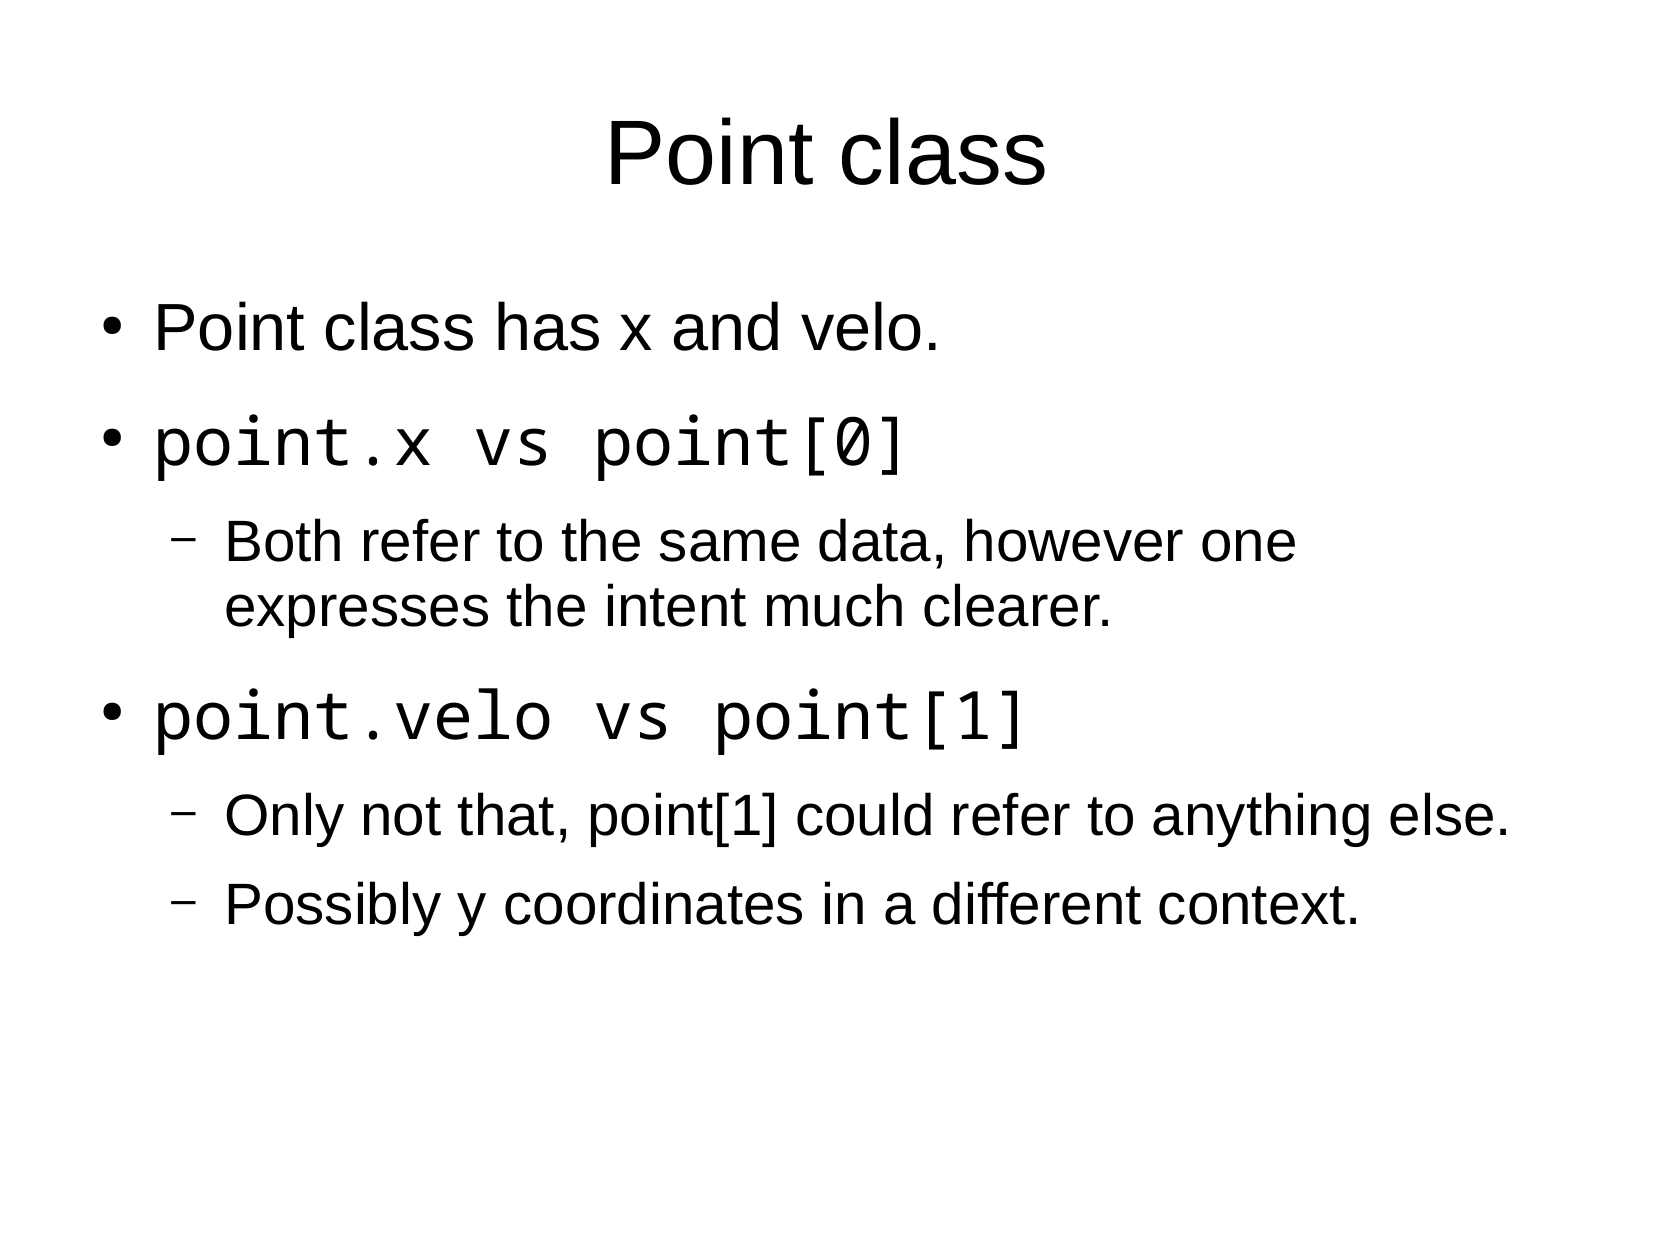

# Point class
Point class has x and velo.
point.x vs point[0]
Both refer to the same data, however one expresses the intent much clearer.
point.velo vs point[1]
Only not that, point[1] could refer to anything else.
Possibly y coordinates in a different context.